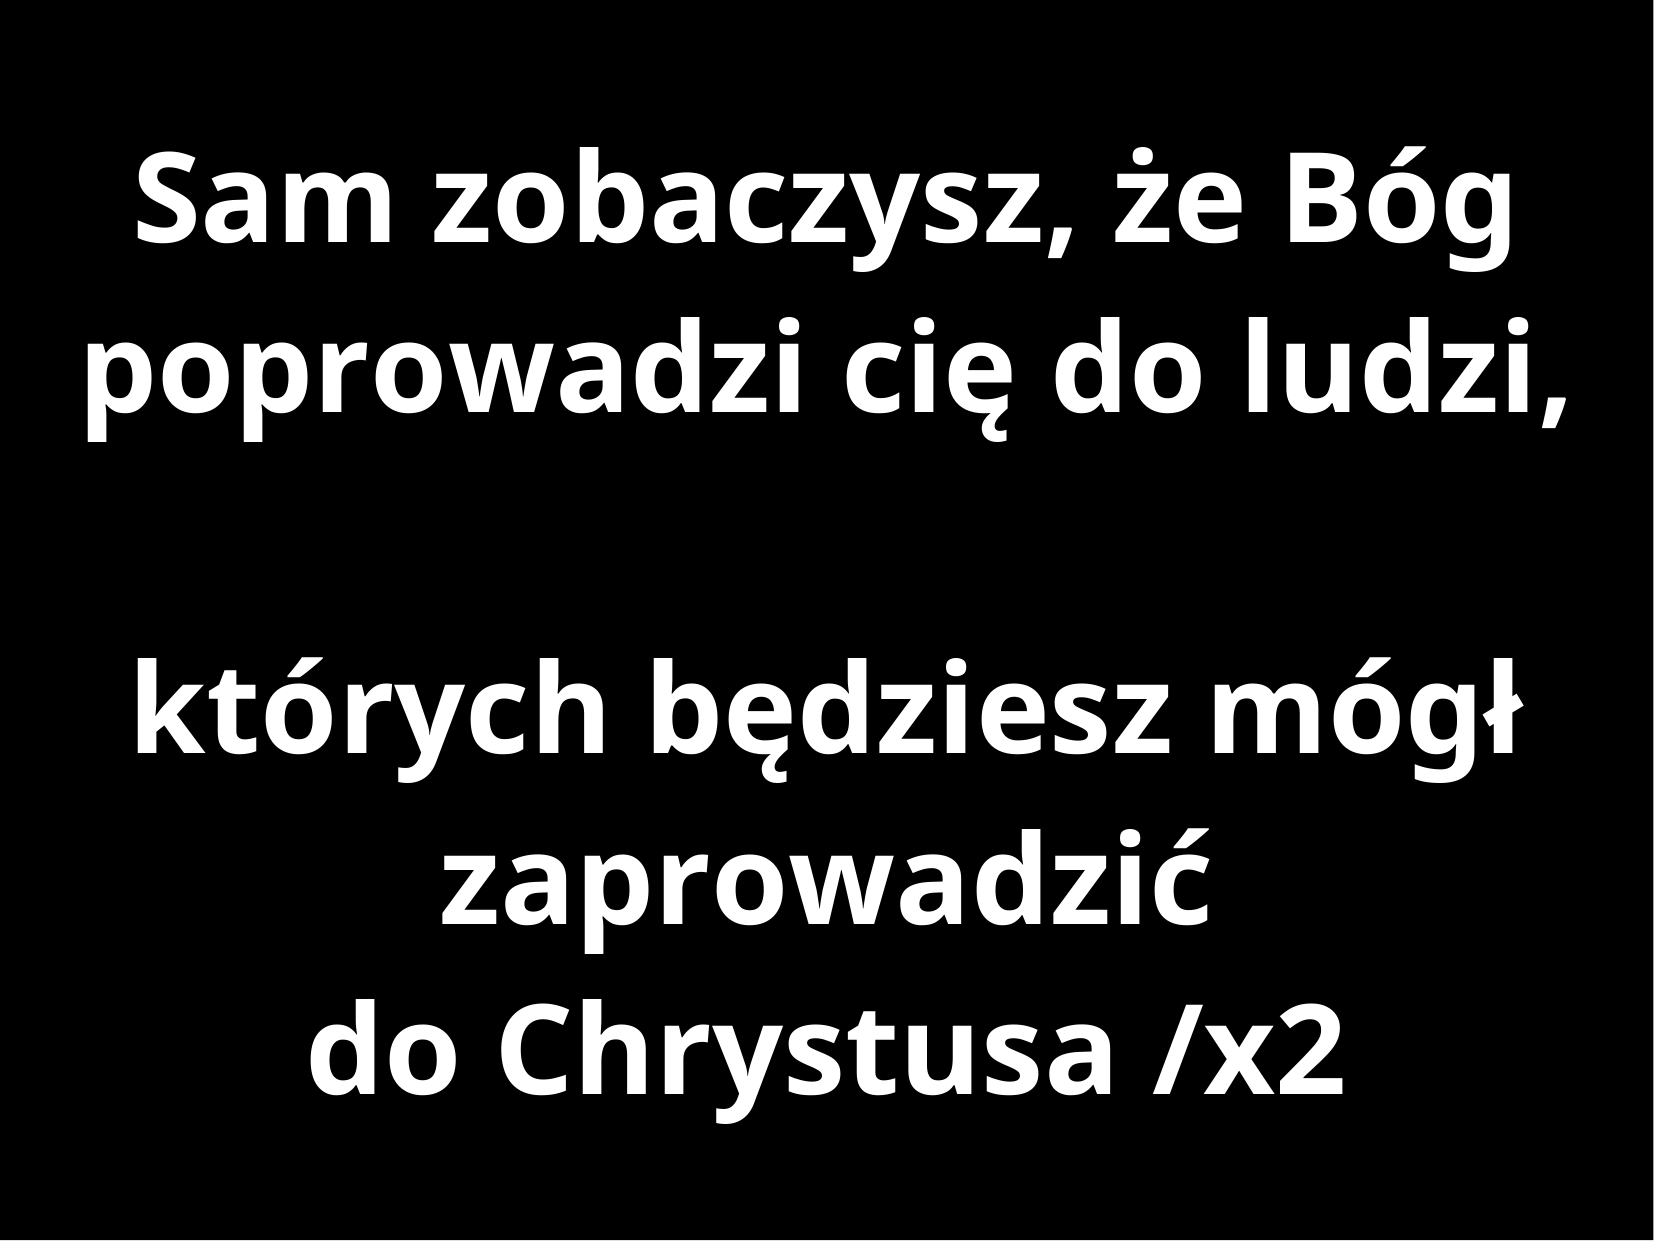

# Sam zobaczysz, że Bóg poprowadzi cię do ludzi, których będziesz mógł zaprowadzić do Chrystusa /x2